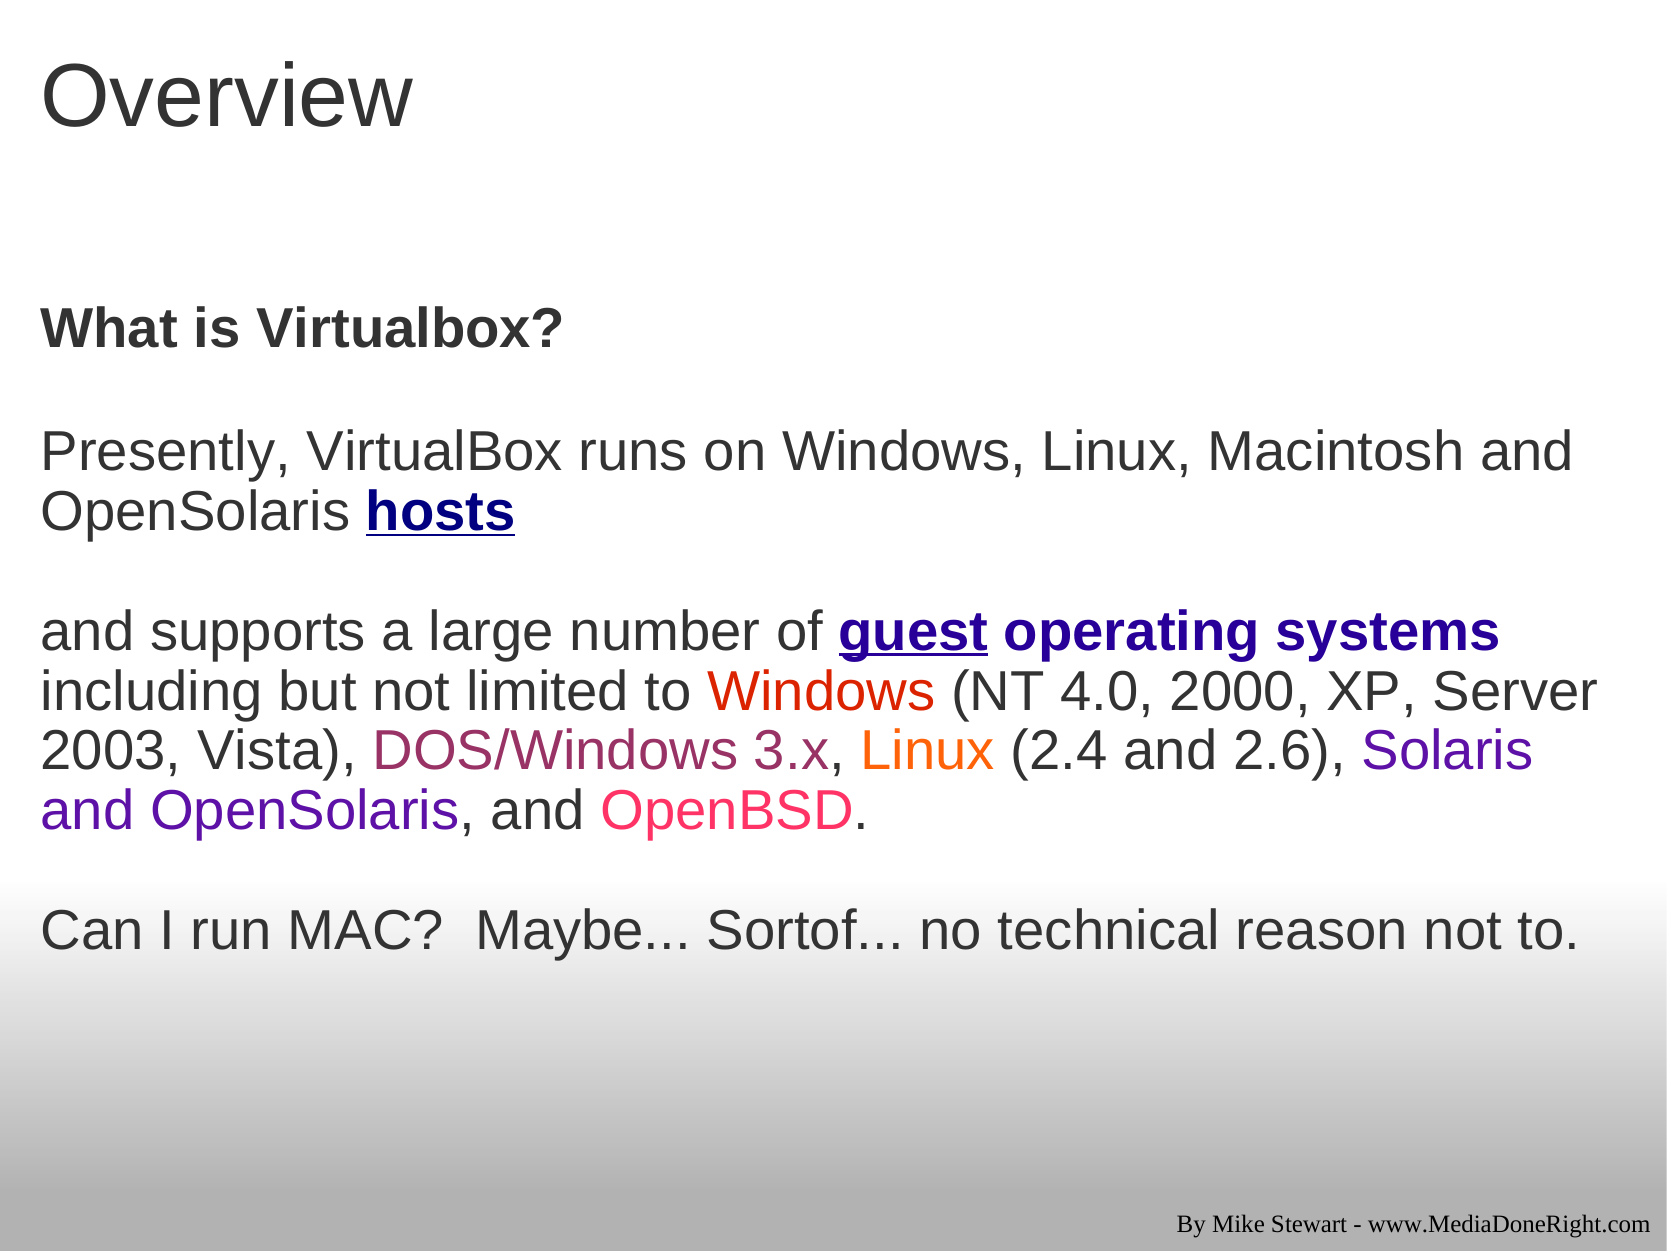

# Overview
What is Virtualbox?
Presently, VirtualBox runs on Windows, Linux, Macintosh and OpenSolaris hosts
and supports a large number of guest operating systems including but not limited to Windows (NT 4.0, 2000, XP, Server 2003, Vista), DOS/Windows 3.x, Linux (2.4 and 2.6), Solaris and OpenSolaris, and OpenBSD.
Can I run MAC?  Maybe... Sortof... no technical reason not to.
By Mike Stewart - www.MediaDoneRight.com